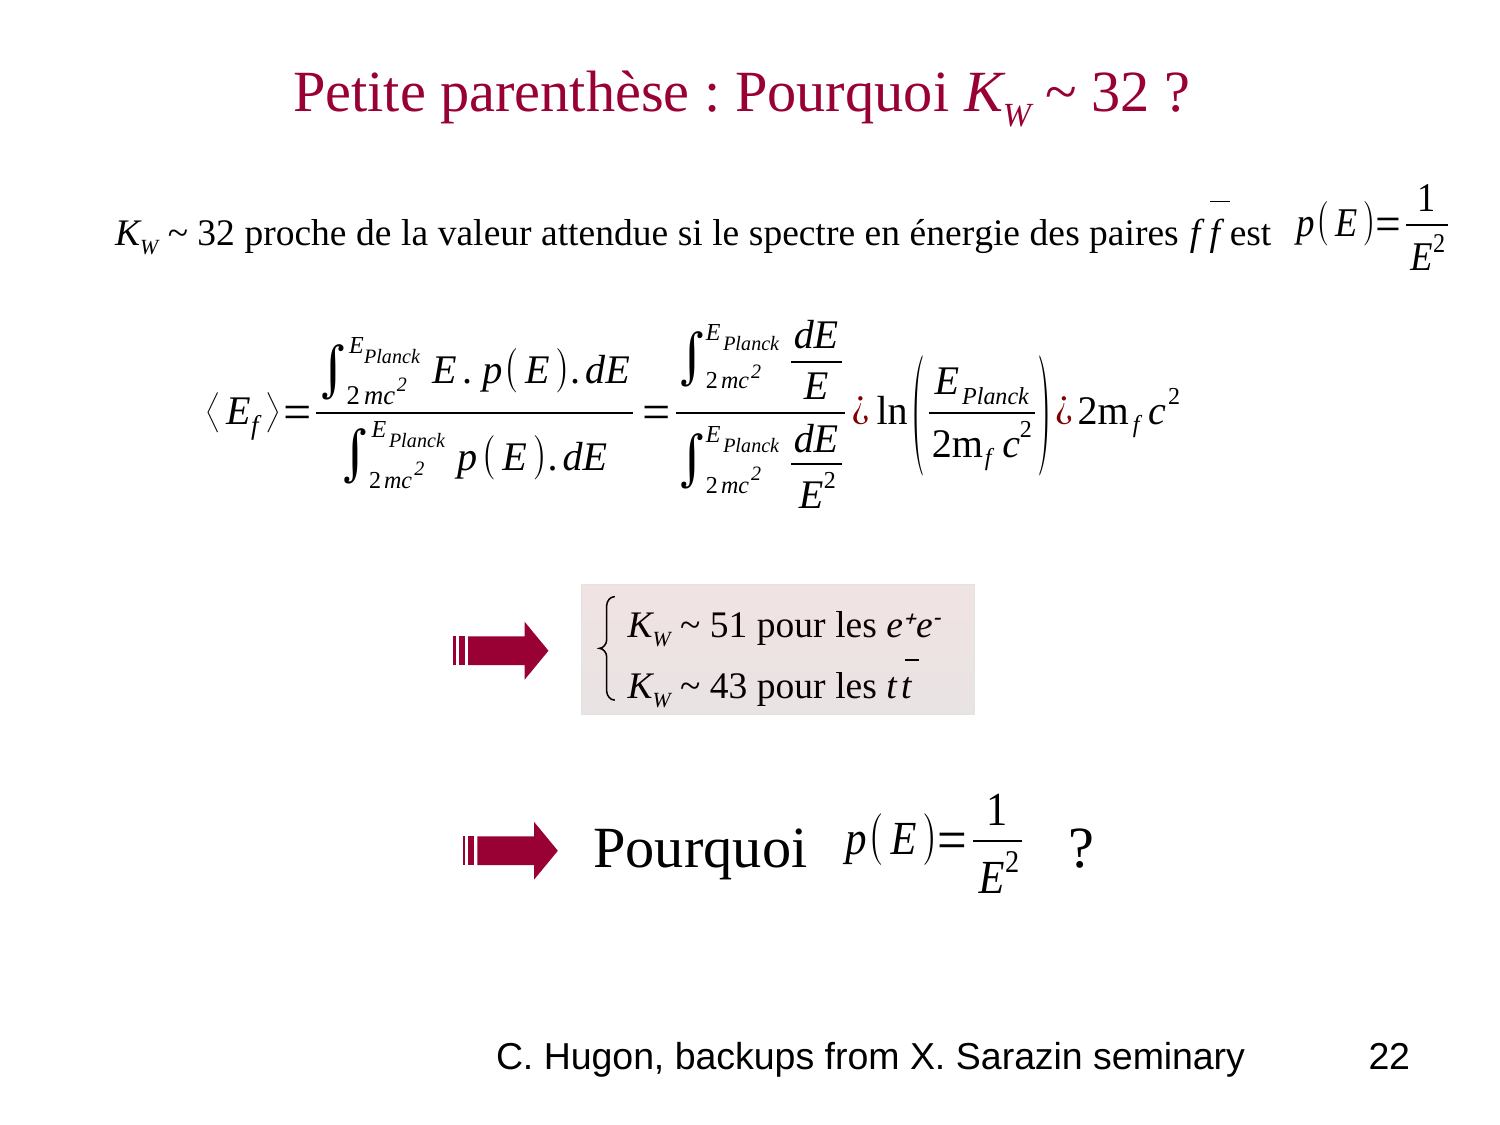

Petite parenthèse : Pourquoi KW ~ 32 ?
KW ~ 32 proche de la valeur attendue si le spectre en énergie des paires f f est
KW ~ 51 pour les ee
KW ~ 43 pour les t t
Pourquoi ?
C. Hugon, backups from X. Sarazin seminary
22